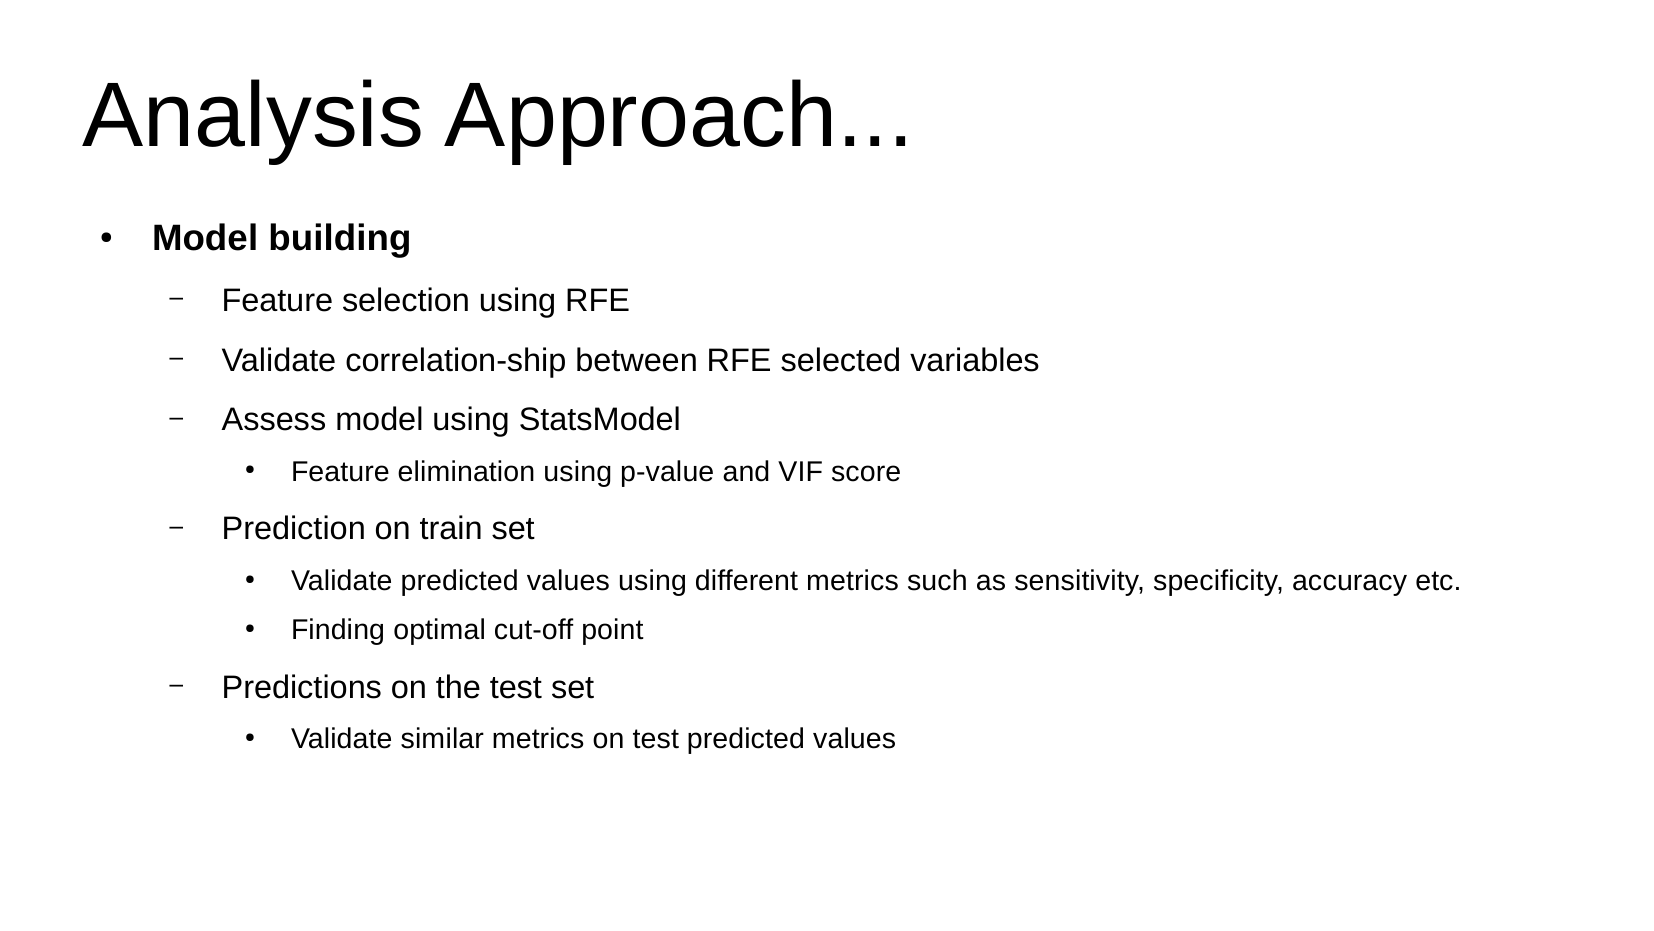

# Analysis Approach...
Model building
Feature selection using RFE
Validate correlation-ship between RFE selected variables
Assess model using StatsModel
Feature elimination using p-value and VIF score
Prediction on train set
Validate predicted values using different metrics such as sensitivity, specificity, accuracy etc.
Finding optimal cut-off point
Predictions on the test set
Validate similar metrics on test predicted values